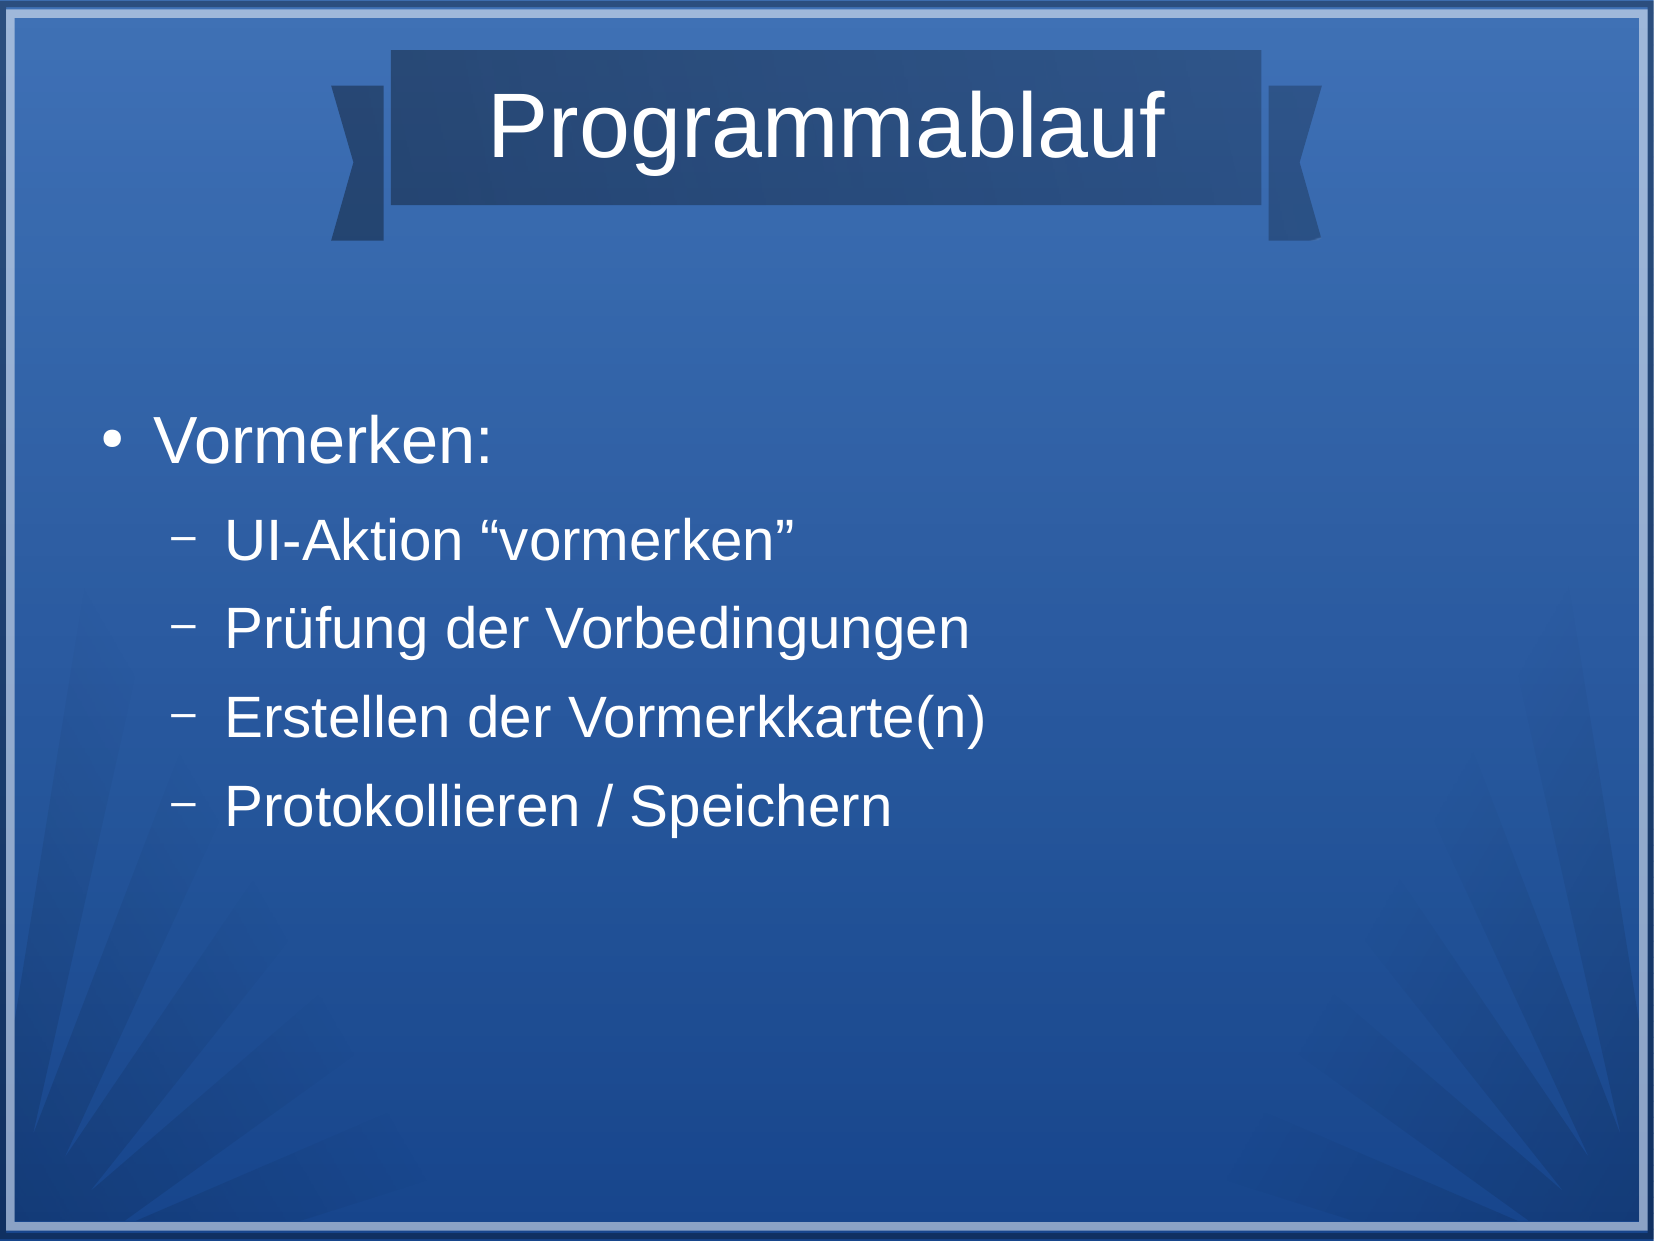

# Programmablauf
Vormerken:
UI-Aktion “vormerken”
Prüfung der Vorbedingungen
Erstellen der Vormerkkarte(n)
Protokollieren / Speichern